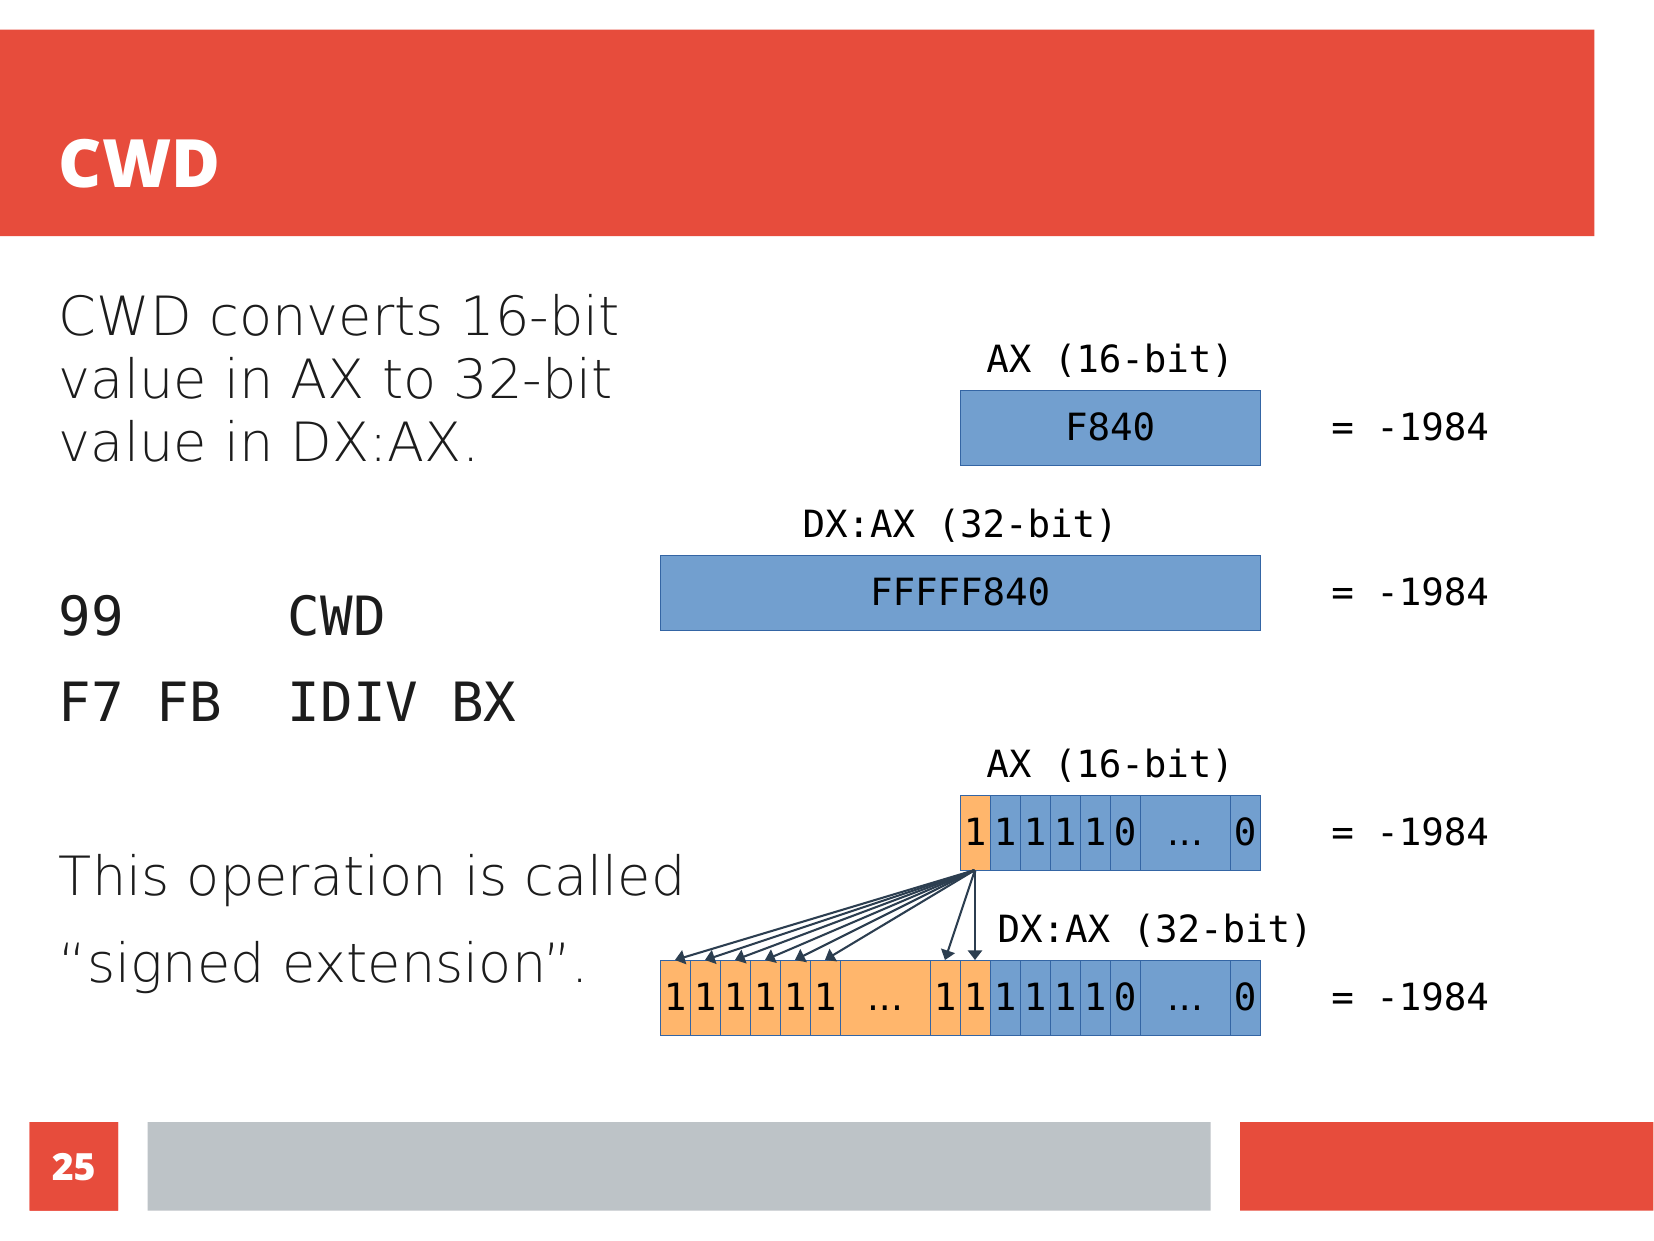

# CWD
CWD converts 16-bit value in AX to 32-bit value in DX:AX.
99 CWD
F7 FB IDIV BX
This operation is called
“signed extension”.
AX (16-bit)
F840
= -1984
DX:AX (32-bit)
FFFFF840
= -1984
AX (16-bit)
1
1
1
1
1
0
...
0
= -1984
DX:AX (32-bit)
1
1
1
1
1
1
...
1
1
1
1
1
1
0
...
0
= -1984
25